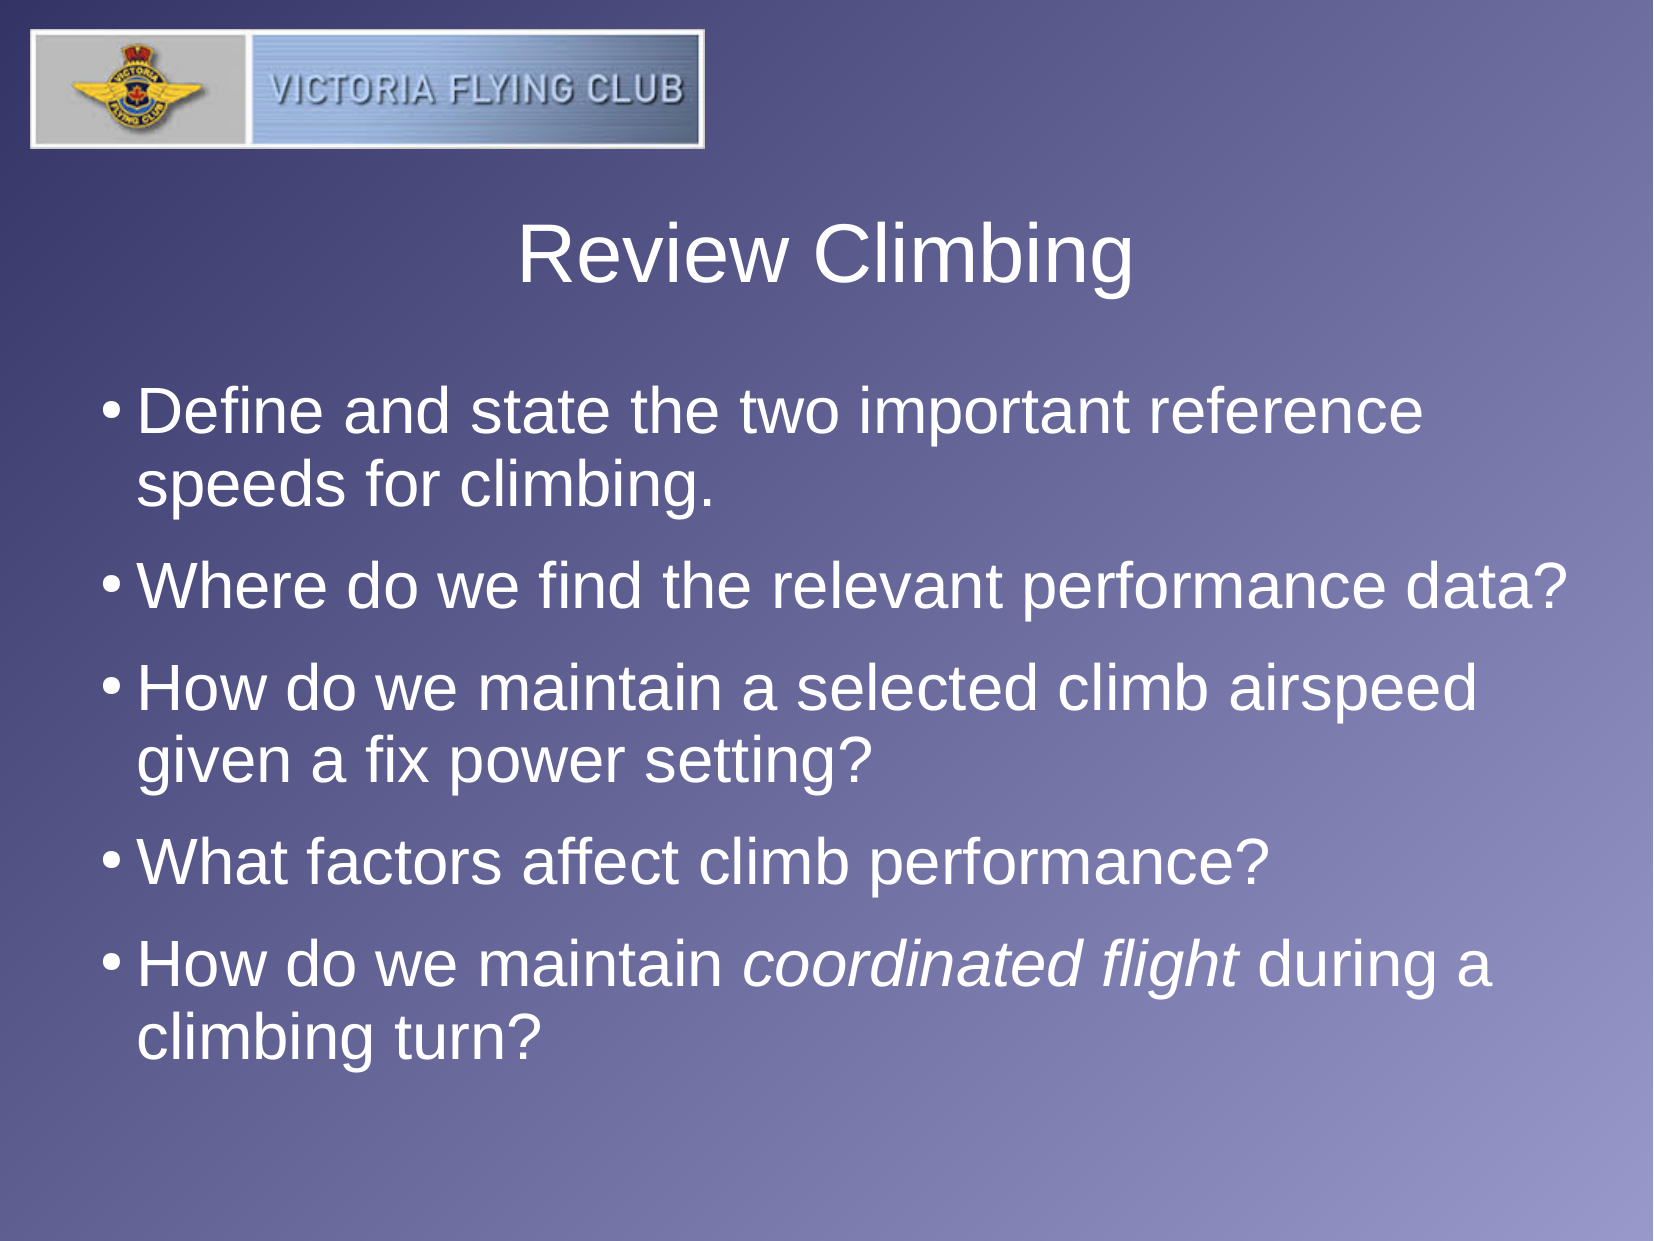

# Review Climbing
Define and state the two important reference speeds for climbing.
Where do we find the relevant performance data?
How do we maintain a selected climb airspeed given a fix power setting?
What factors affect climb performance?
How do we maintain coordinated flight during a climbing turn?